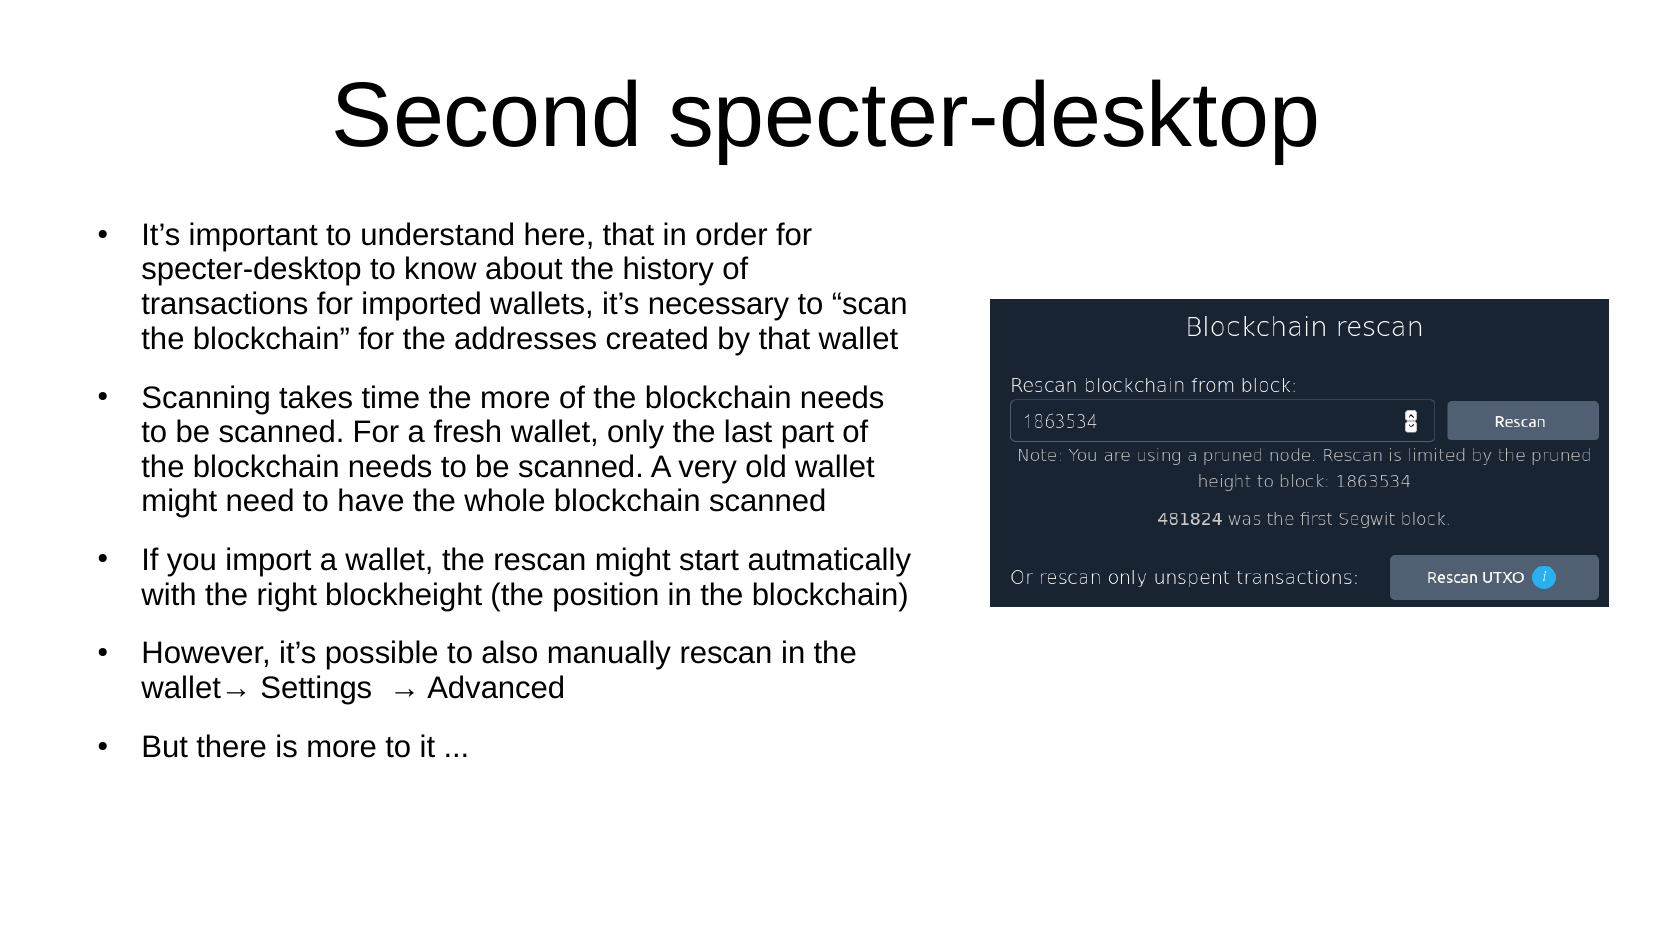

# Second specter-desktop
It’s important to understand here, that in order for specter-desktop to know about the history of transactions for imported wallets, it’s necessary to “scan the blockchain” for the addresses created by that wallet
Scanning takes time the more of the blockchain needs to be scanned. For a fresh wallet, only the last part of the blockchain needs to be scanned. A very old wallet might need to have the whole blockchain scanned
If you import a wallet, the rescan might start autmatically with the right blockheight (the position in the blockchain)
However, it’s possible to also manually rescan in the wallet→ Settings → Advanced
But there is more to it ...